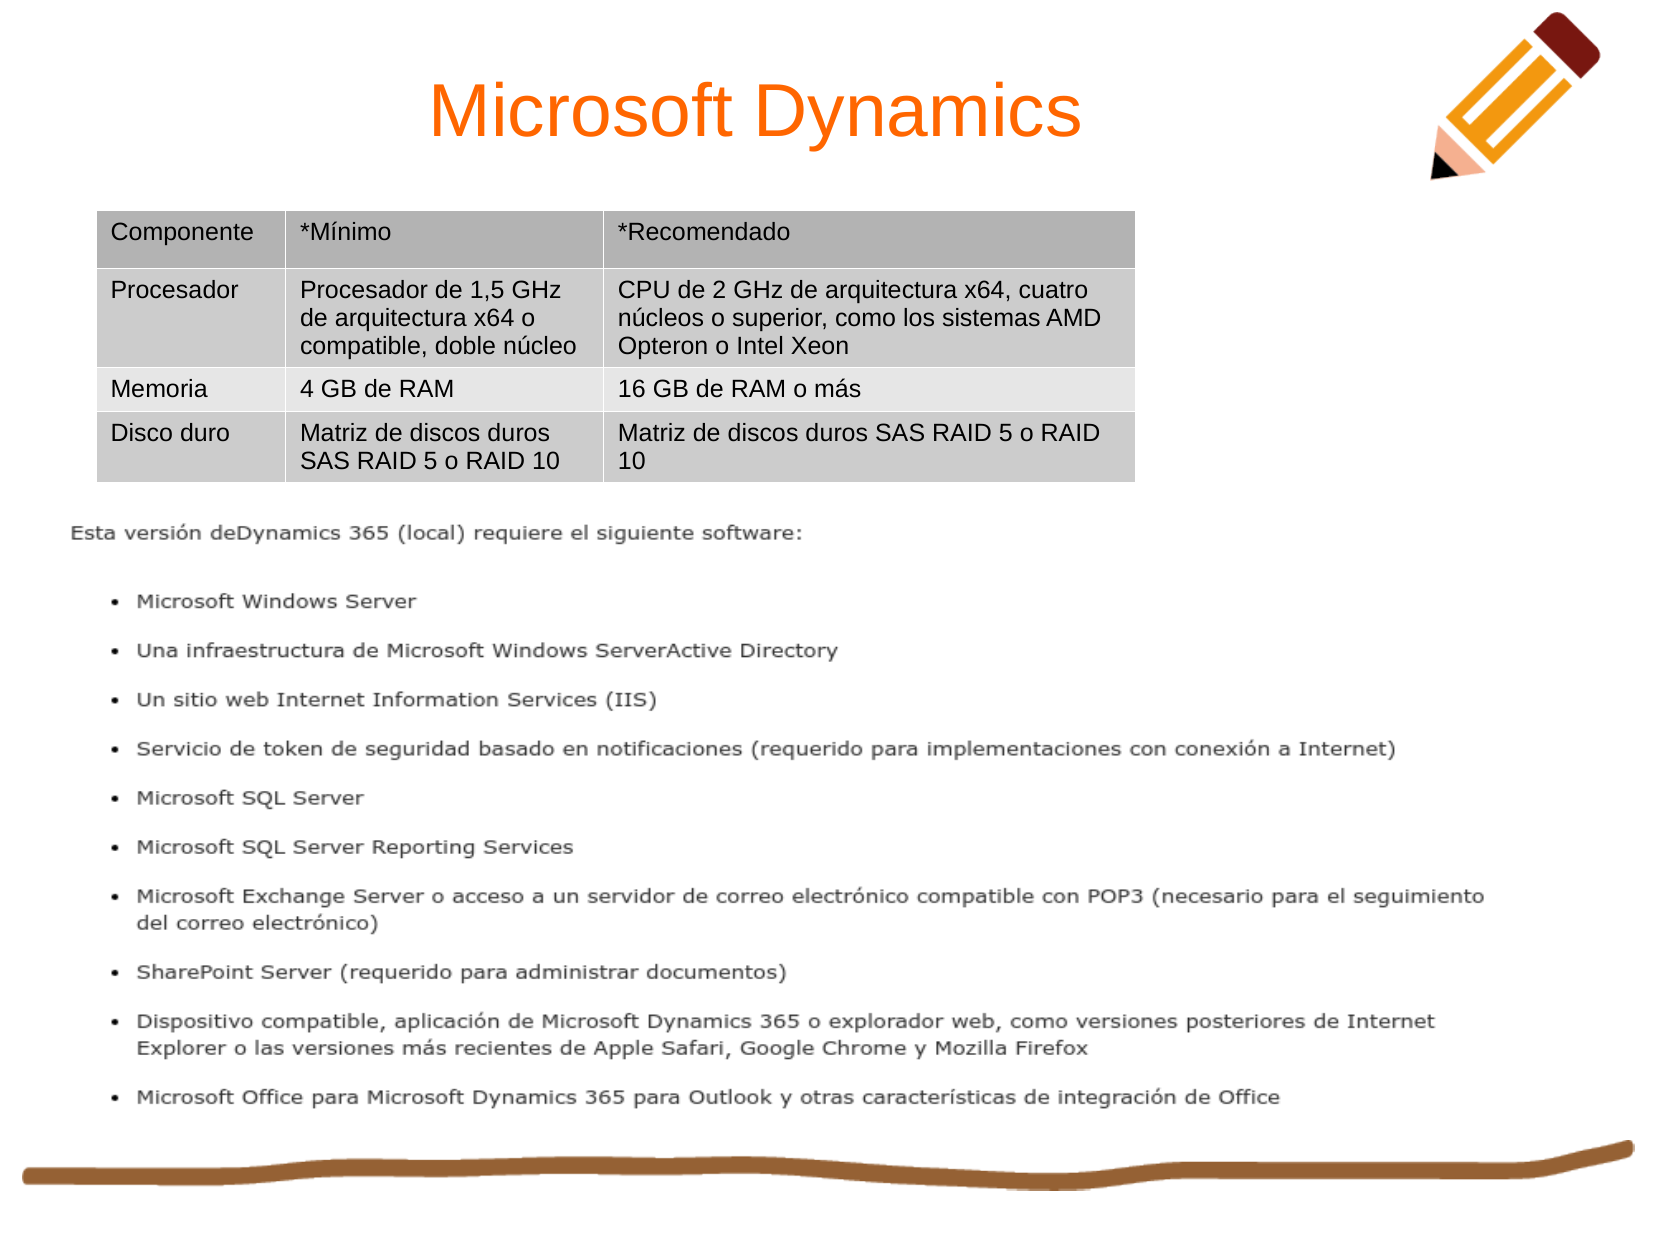

# Microsoft Dynamics
| Componente | \*Mínimo | \*Recomendado |
| --- | --- | --- |
| Procesador | Procesador de 1,5 GHz de arquitectura x64 o compatible, doble núcleo | CPU de 2 GHz de arquitectura x64, cuatro núcleos o superior, como los sistemas AMD Opteron o Intel Xeon |
| Memoria | 4 GB de RAM | 16 GB de RAM o más |
| Disco duro | Matriz de discos duros SAS RAID 5 o RAID 10 | Matriz de discos duros SAS RAID 5 o RAID 10 |